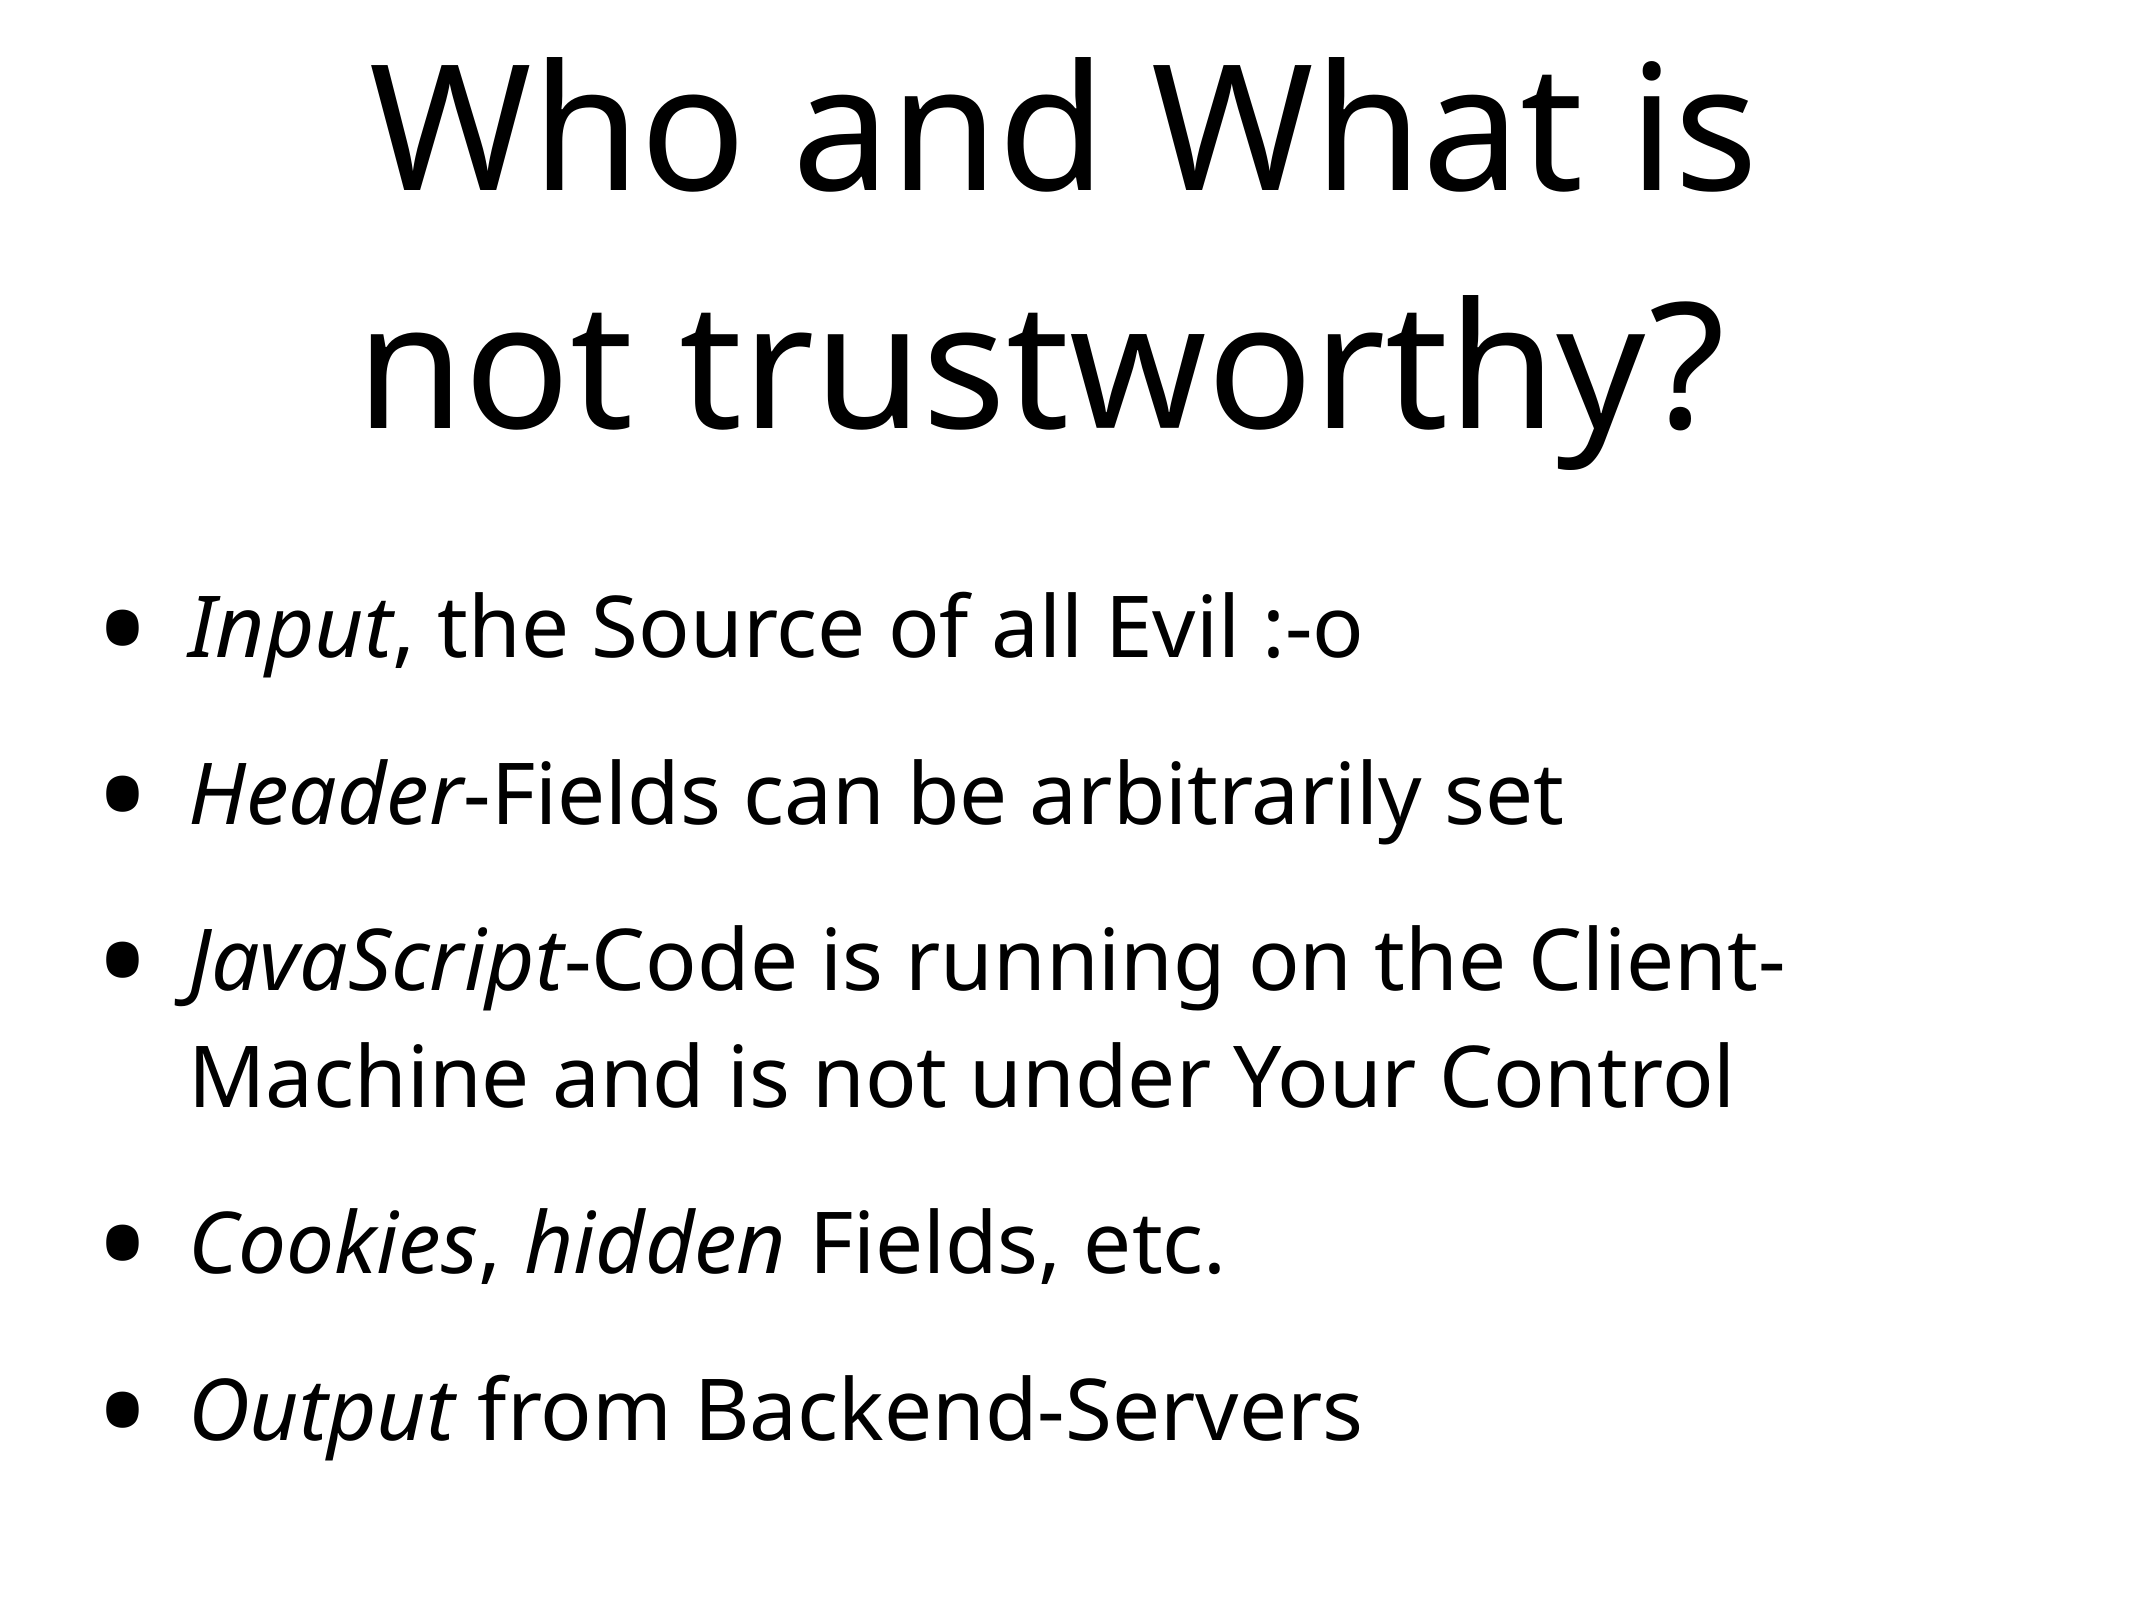

# Who and What is not trustworthy?
Input, the Source of all Evil :-o
Header-Fields can be arbitrarily set
JavaScript-Code is running on the Client-Machine and is not under Your Control
Cookies, hidden Fields, etc.
Output from Backend-Servers